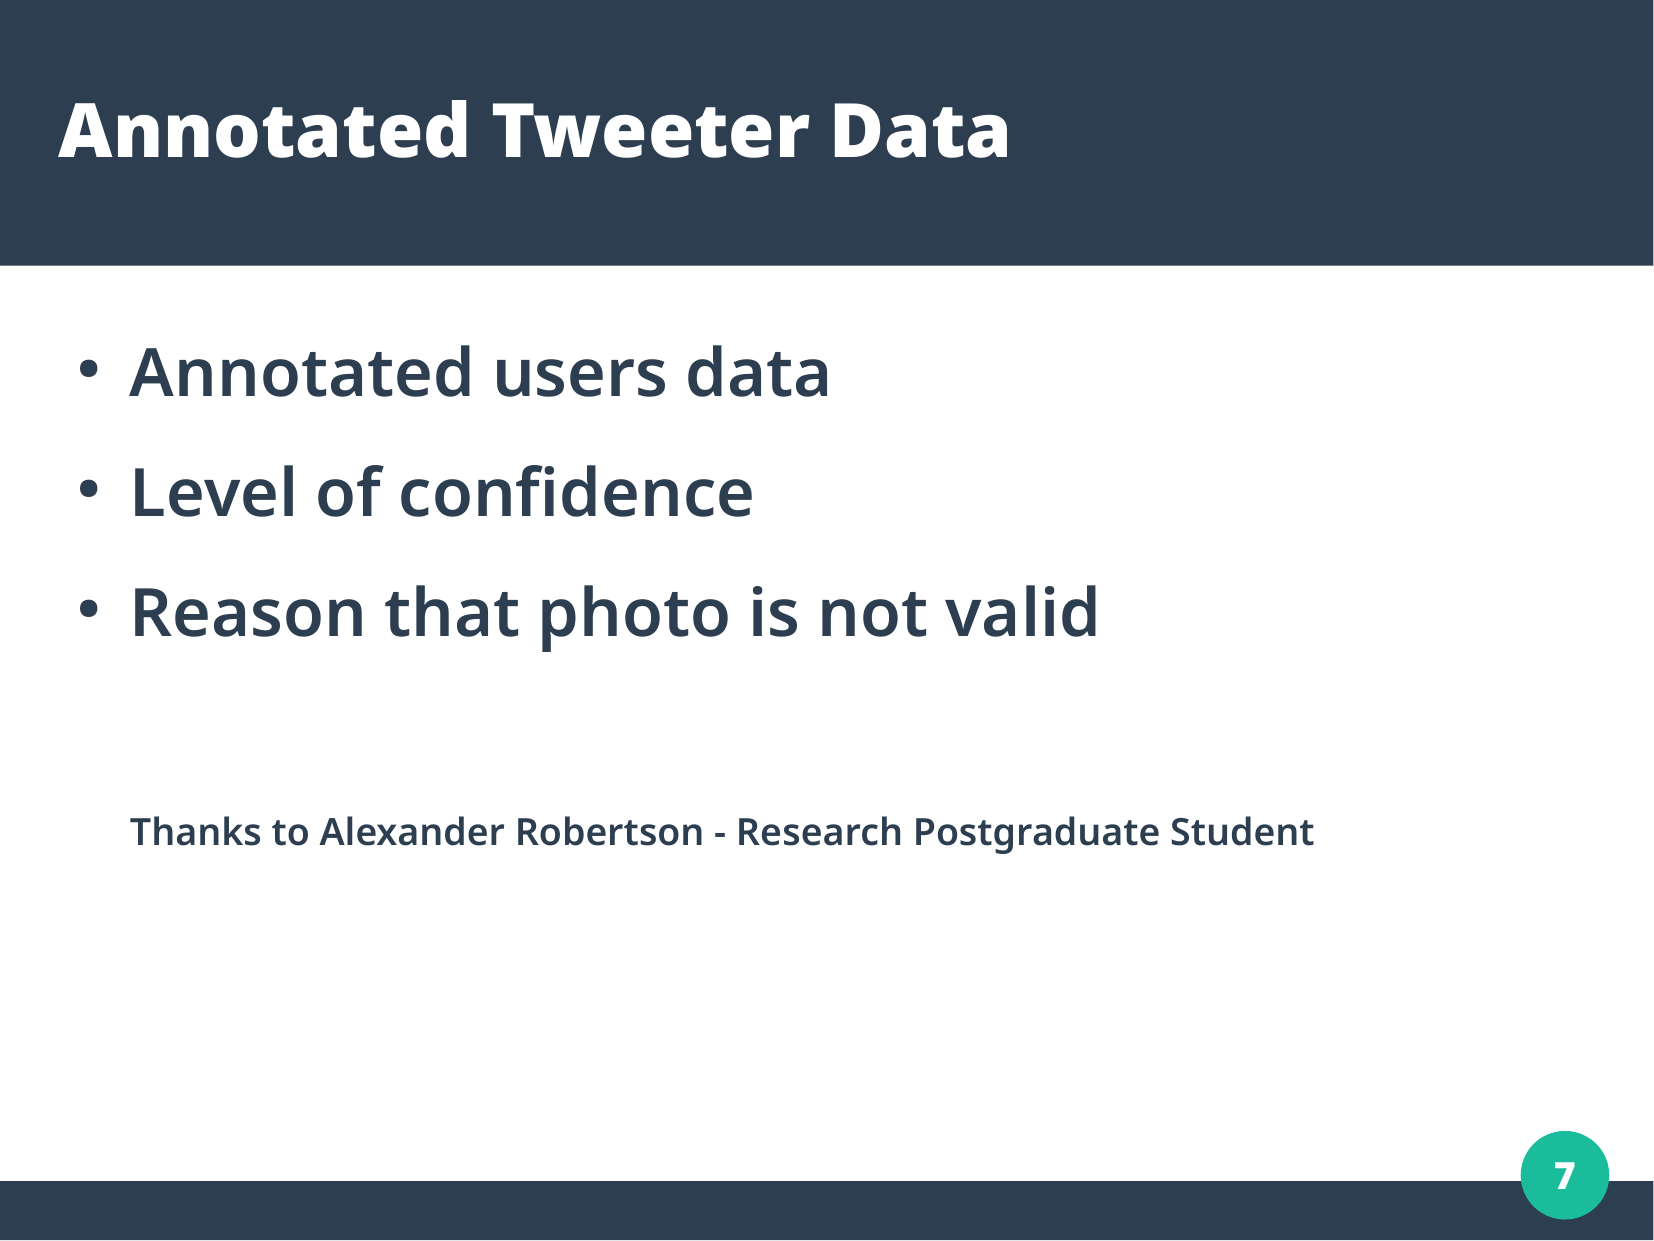

# Annotated Tweeter Data
Annotated users data
Level of confidence
Reason that photo is not valid
Thanks to Alexander Robertson - Research Postgraduate Student
7